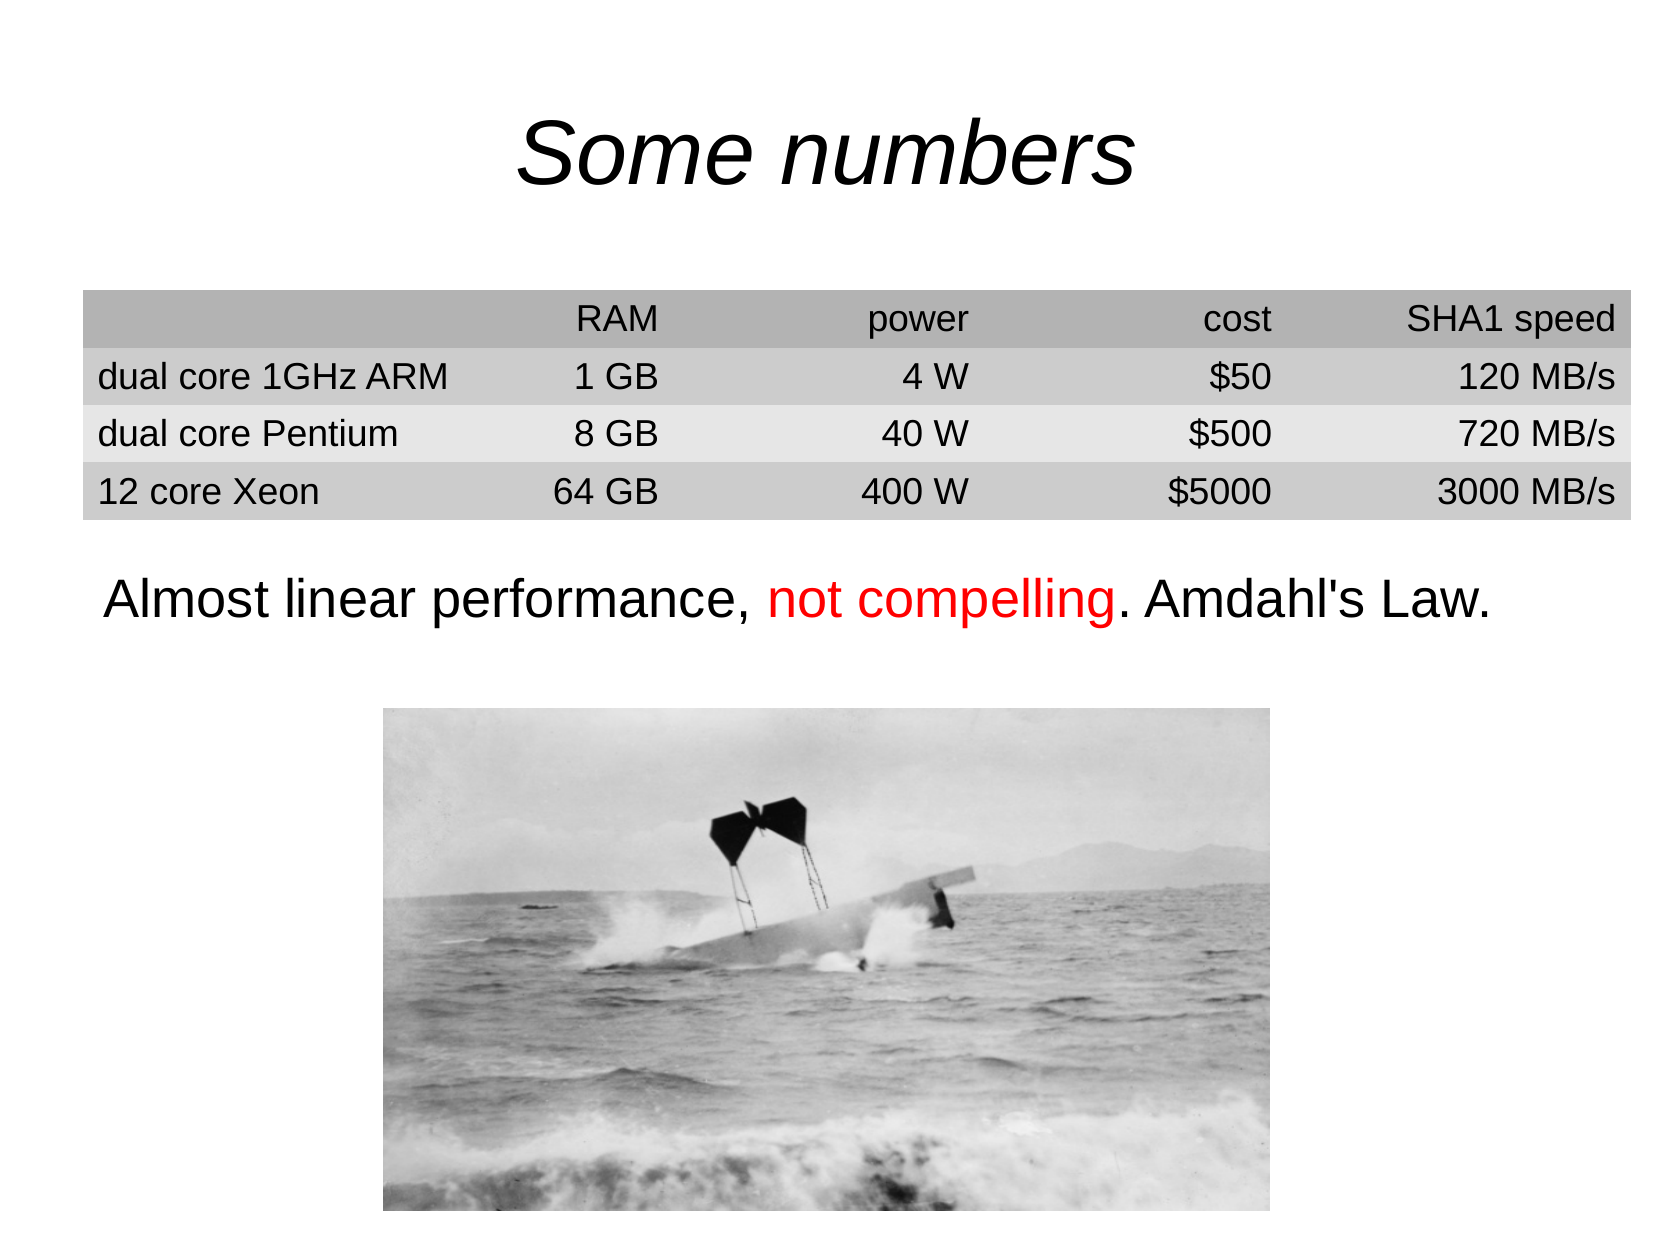

# Some numbers
| | RAM | power | cost | SHA1 speed |
| --- | --- | --- | --- | --- |
| dual core 1GHz ARM | 1 GB | 4 W | $50 | 120 MB/s |
| dual core Pentium | 8 GB | 40 W | $500 | 720 MB/s |
| 12 core Xeon | 64 GB | 400 W | $5000 | 3000 MB/s |
Almost linear performance, not compelling. Amdahl's Law.